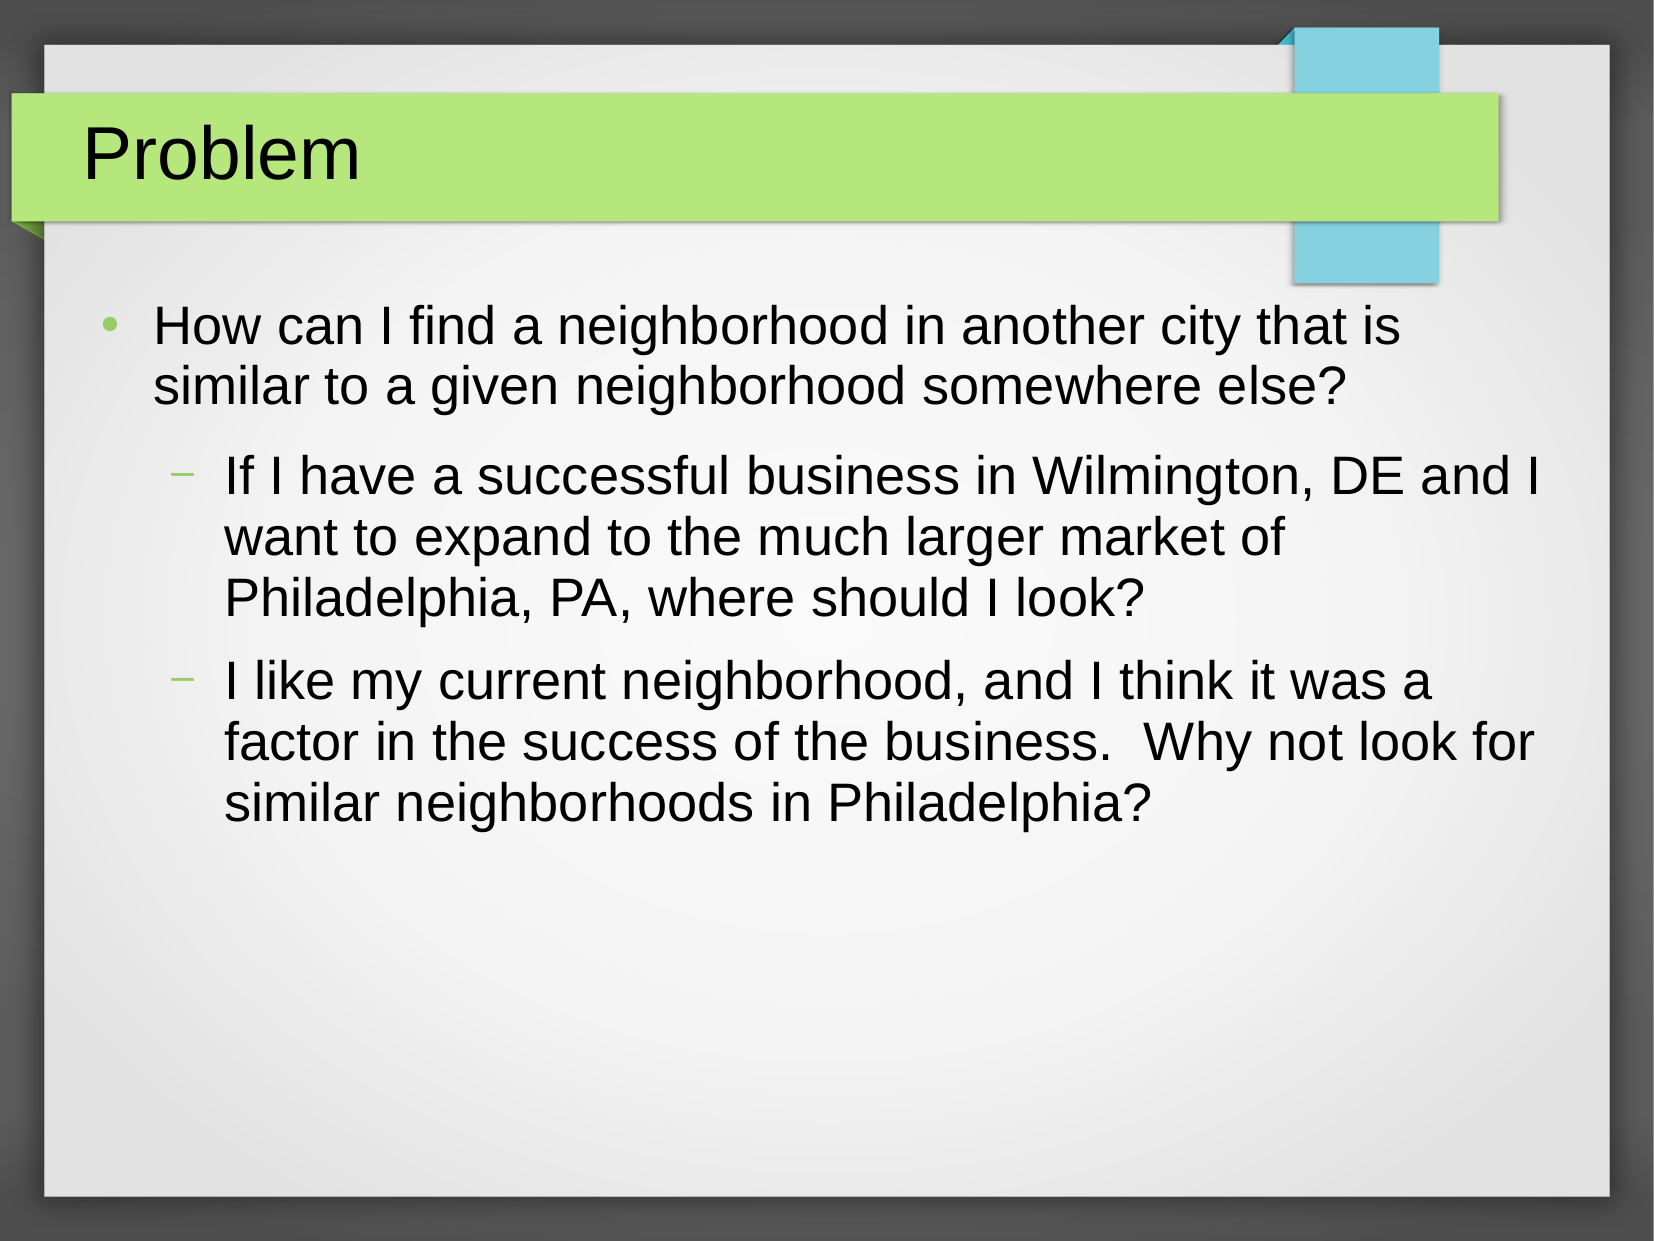

# Problem
How can I find a neighborhood in another city that is similar to a given neighborhood somewhere else?
If I have a successful business in Wilmington, DE and I want to expand to the much larger market of Philadelphia, PA, where should I look?
I like my current neighborhood, and I think it was a factor in the success of the business. Why not look for similar neighborhoods in Philadelphia?